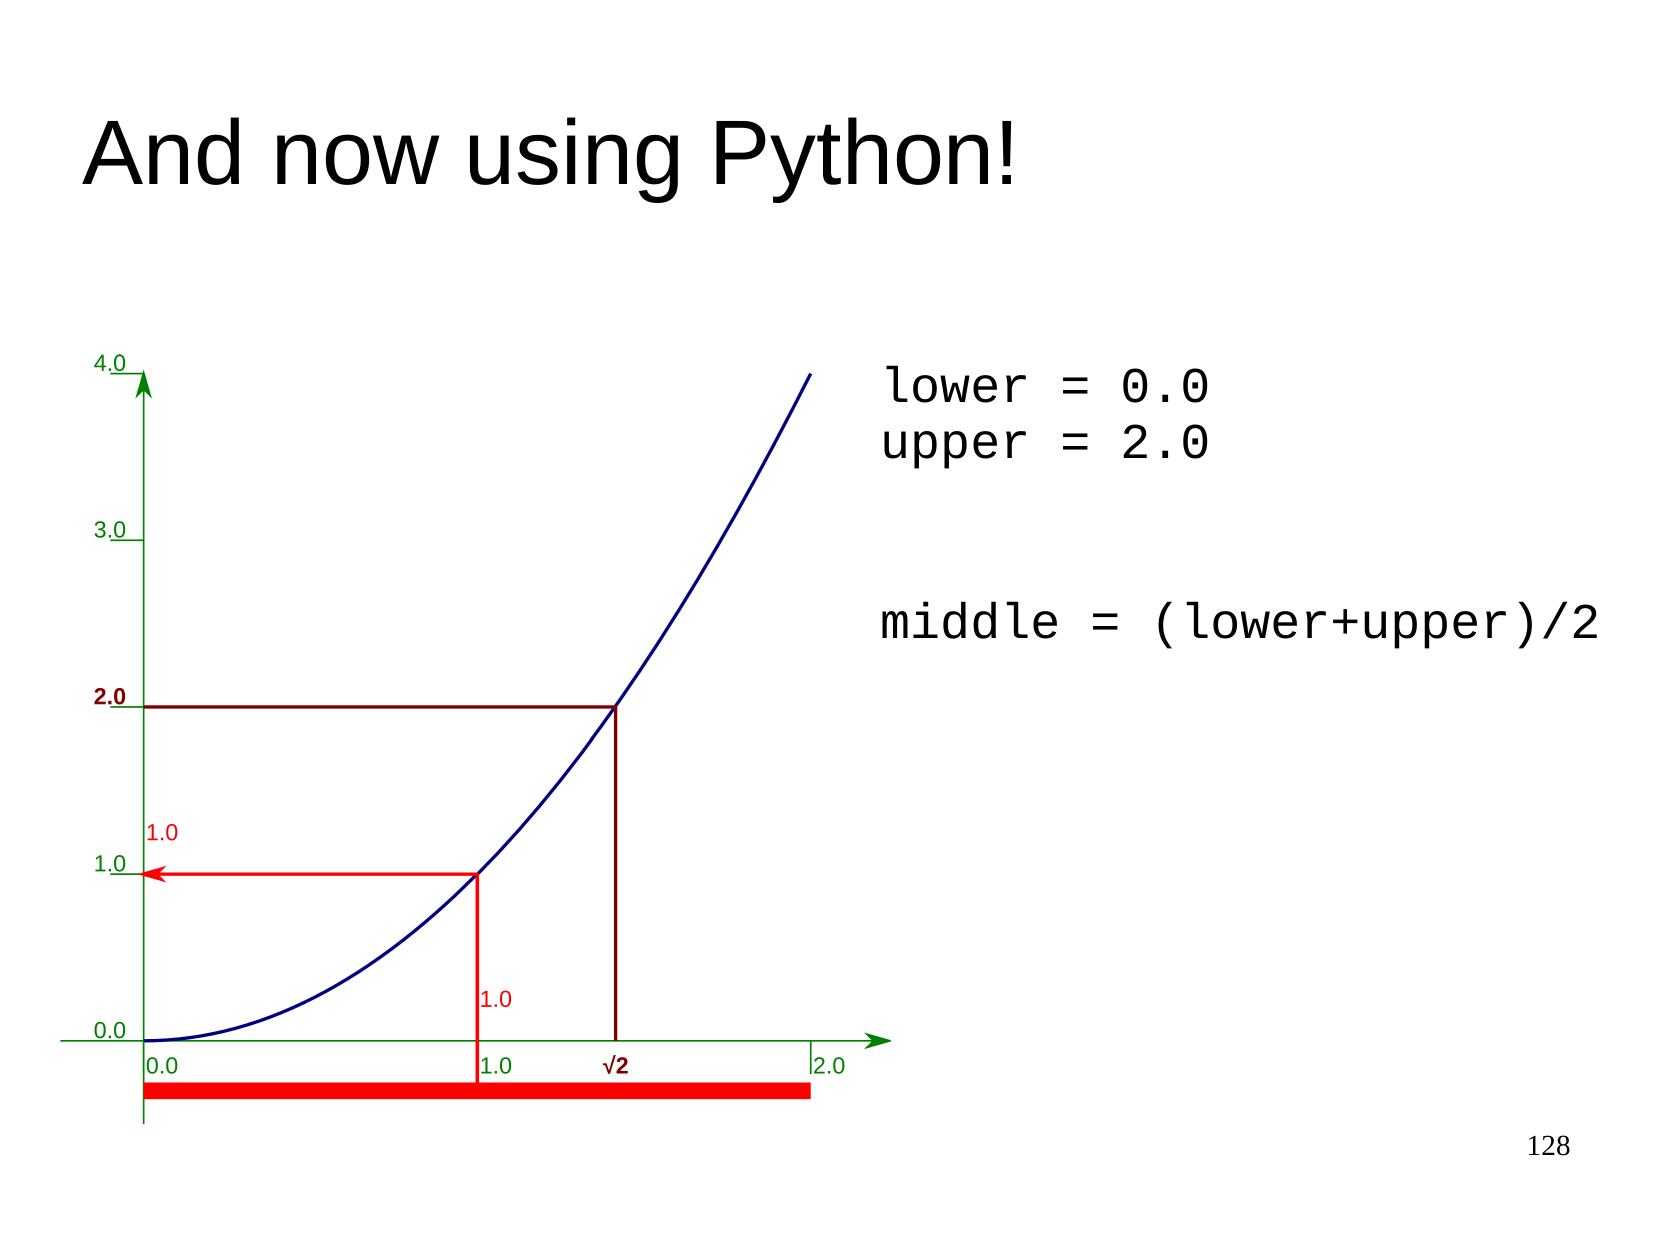

# And now using Python!
lower = 0.0
upper = 2.0
middle = (lower+upper)/2
128